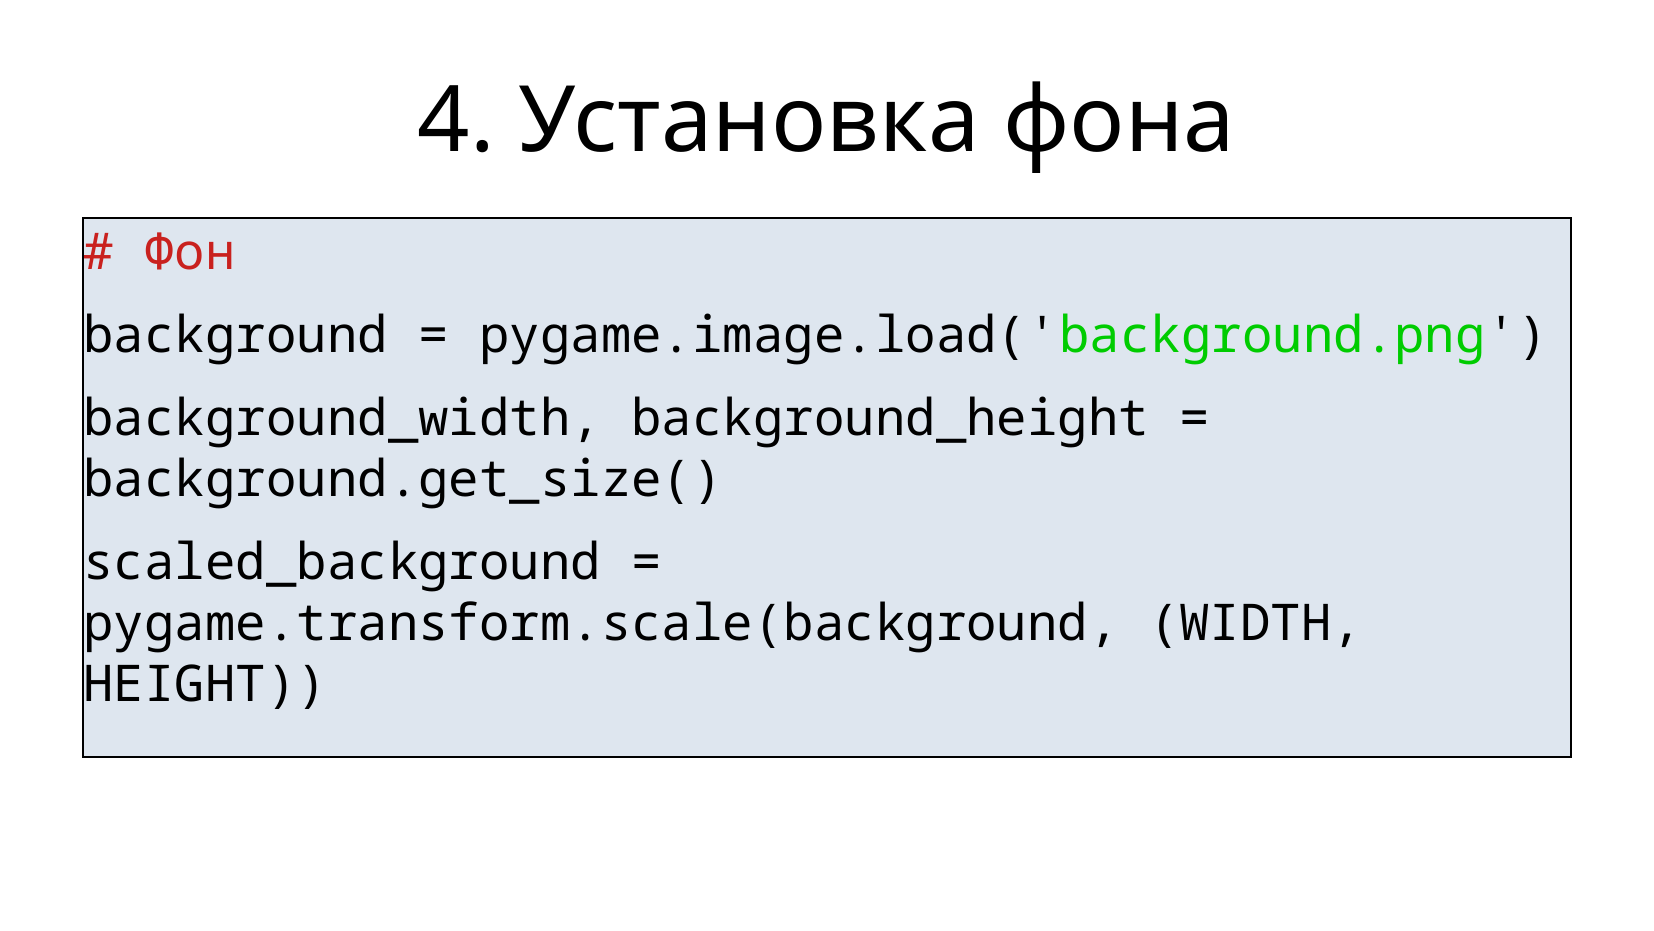

# 4. Установка фона
# Фон
background = pygame.image.load('background.png')
background_width, background_height = background.get_size()
scaled_background = pygame.transform.scale(background, (WIDTH, HEIGHT))